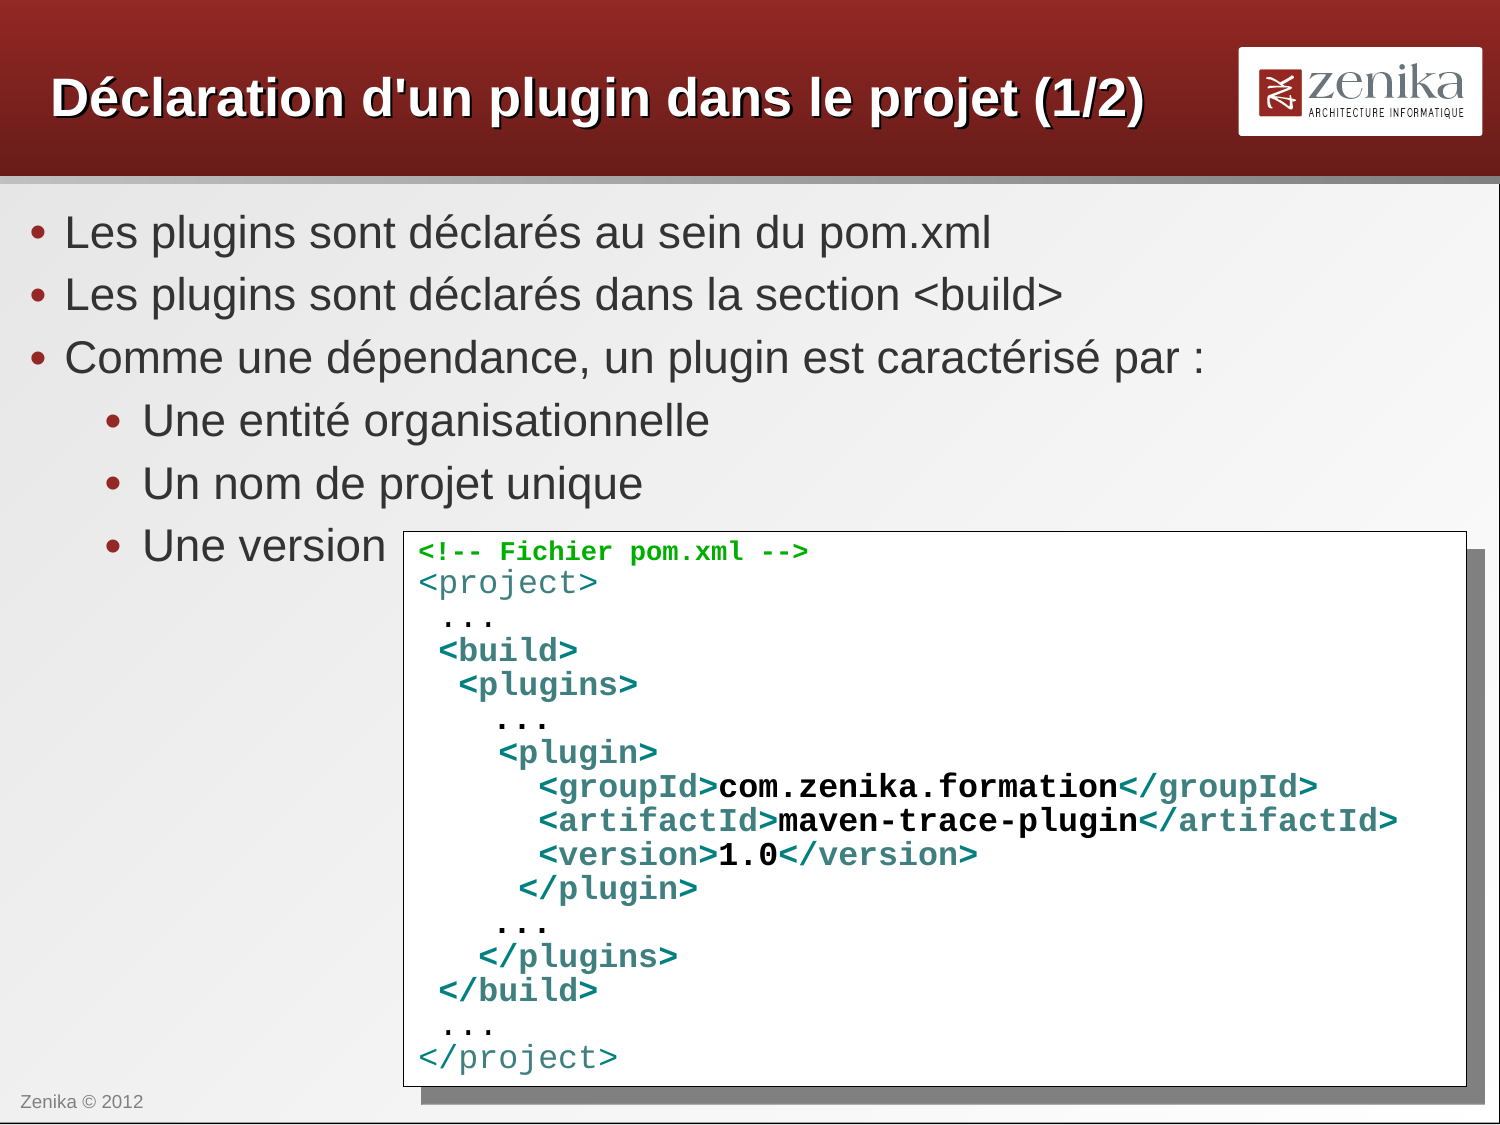

# Déclaration d'un plugin dans le projet (1/2)
Les plugins sont déclarés au sein du pom.xml
Les plugins sont déclarés dans la section <build>
Comme une dépendance, un plugin est caractérisé par :
Une entité organisationnelle
Un nom de projet unique
Une version
<!-- Fichier pom.xml -->
<project>
 ...
 <build>
 <plugins>
	...
 <plugin>
 <groupId>com.zenika.formation</groupId>
 <artifactId>maven-trace-plugin</artifactId>
 <version>1.0</version>
 </plugin>
	...
 </plugins>
 </build>
 ...
</project>